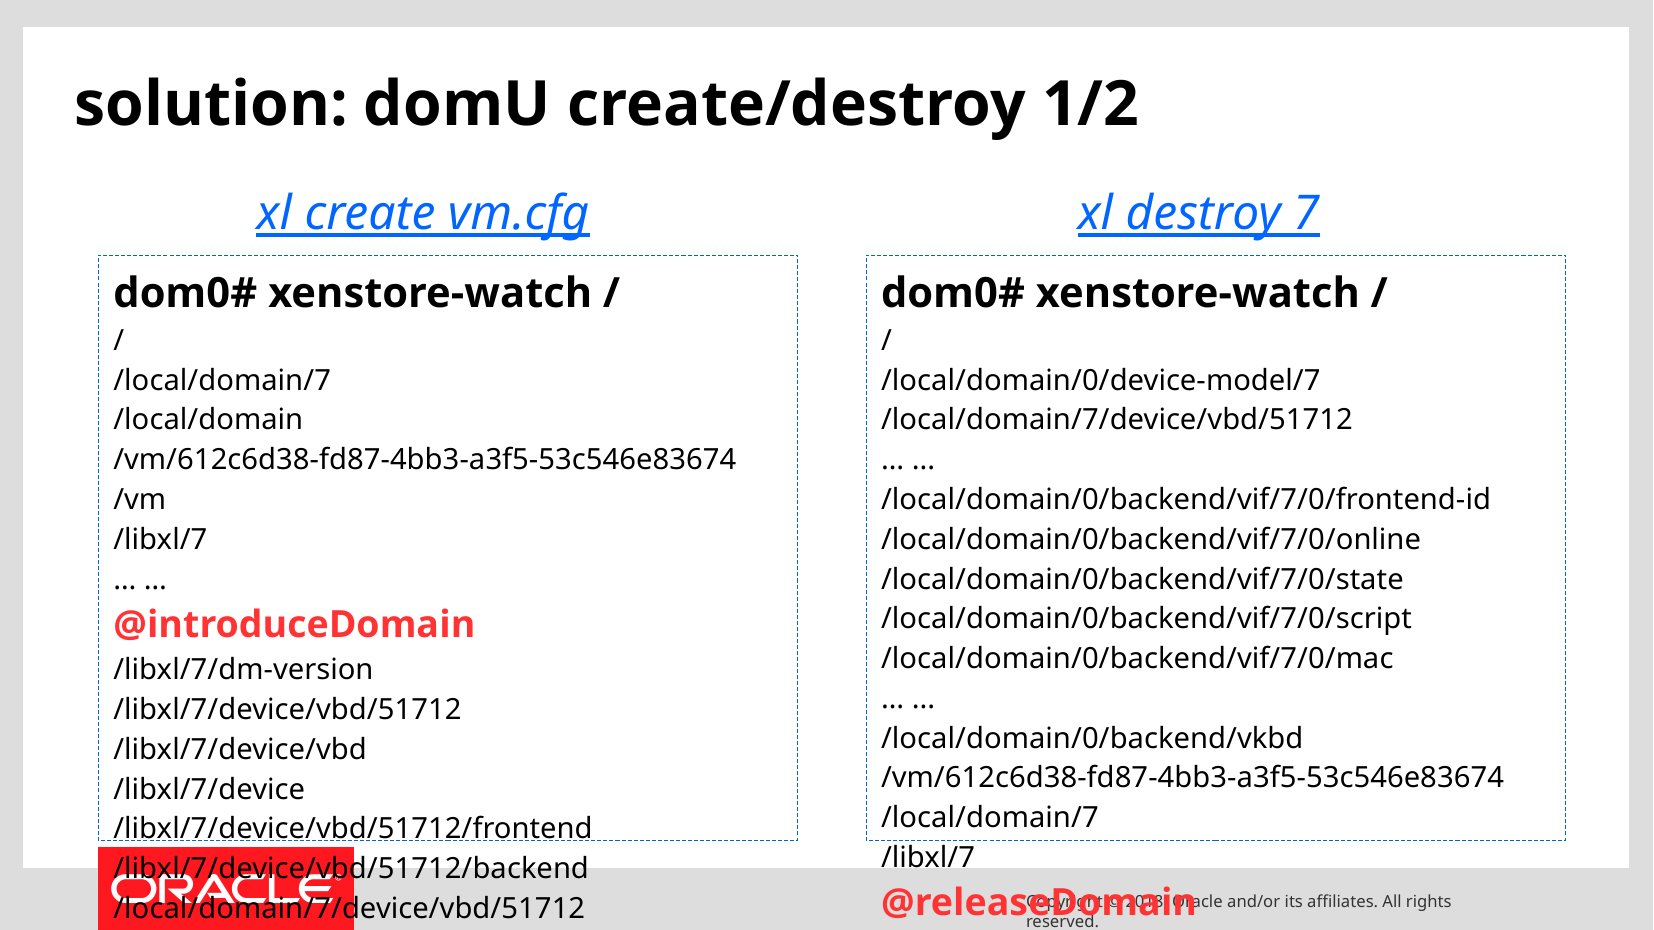

solution: domU create/destroy 1/2
xl create vm.cfg
xl destroy 7
dom0# xenstore-watch /
/
/local/domain/7
/local/domain
/vm/612c6d38-fd87-4bb3-a3f5-53c546e83674
/vm
/libxl/7
… …
@introduceDomain
/libxl/7/dm-version
/libxl/7/device/vbd/51712
/libxl/7/device/vbd
/libxl/7/device
/libxl/7/device/vbd/51712/frontend
/libxl/7/device/vbd/51712/backend
/local/domain/7/device/vbd/51712
… ...
dom0# xenstore-watch /
/
/local/domain/0/device-model/7
/local/domain/7/device/vbd/51712
… ...
/local/domain/0/backend/vif/7/0/frontend-id
/local/domain/0/backend/vif/7/0/online
/local/domain/0/backend/vif/7/0/state
/local/domain/0/backend/vif/7/0/script
/local/domain/0/backend/vif/7/0/mac
… ...
/local/domain/0/backend/vkbd
/vm/612c6d38-fd87-4bb3-a3f5-53c546e83674
/local/domain/7
/libxl/7
@releaseDomain
Copyright © 2018, Oracle and/or its affiliates. All rights reserved.